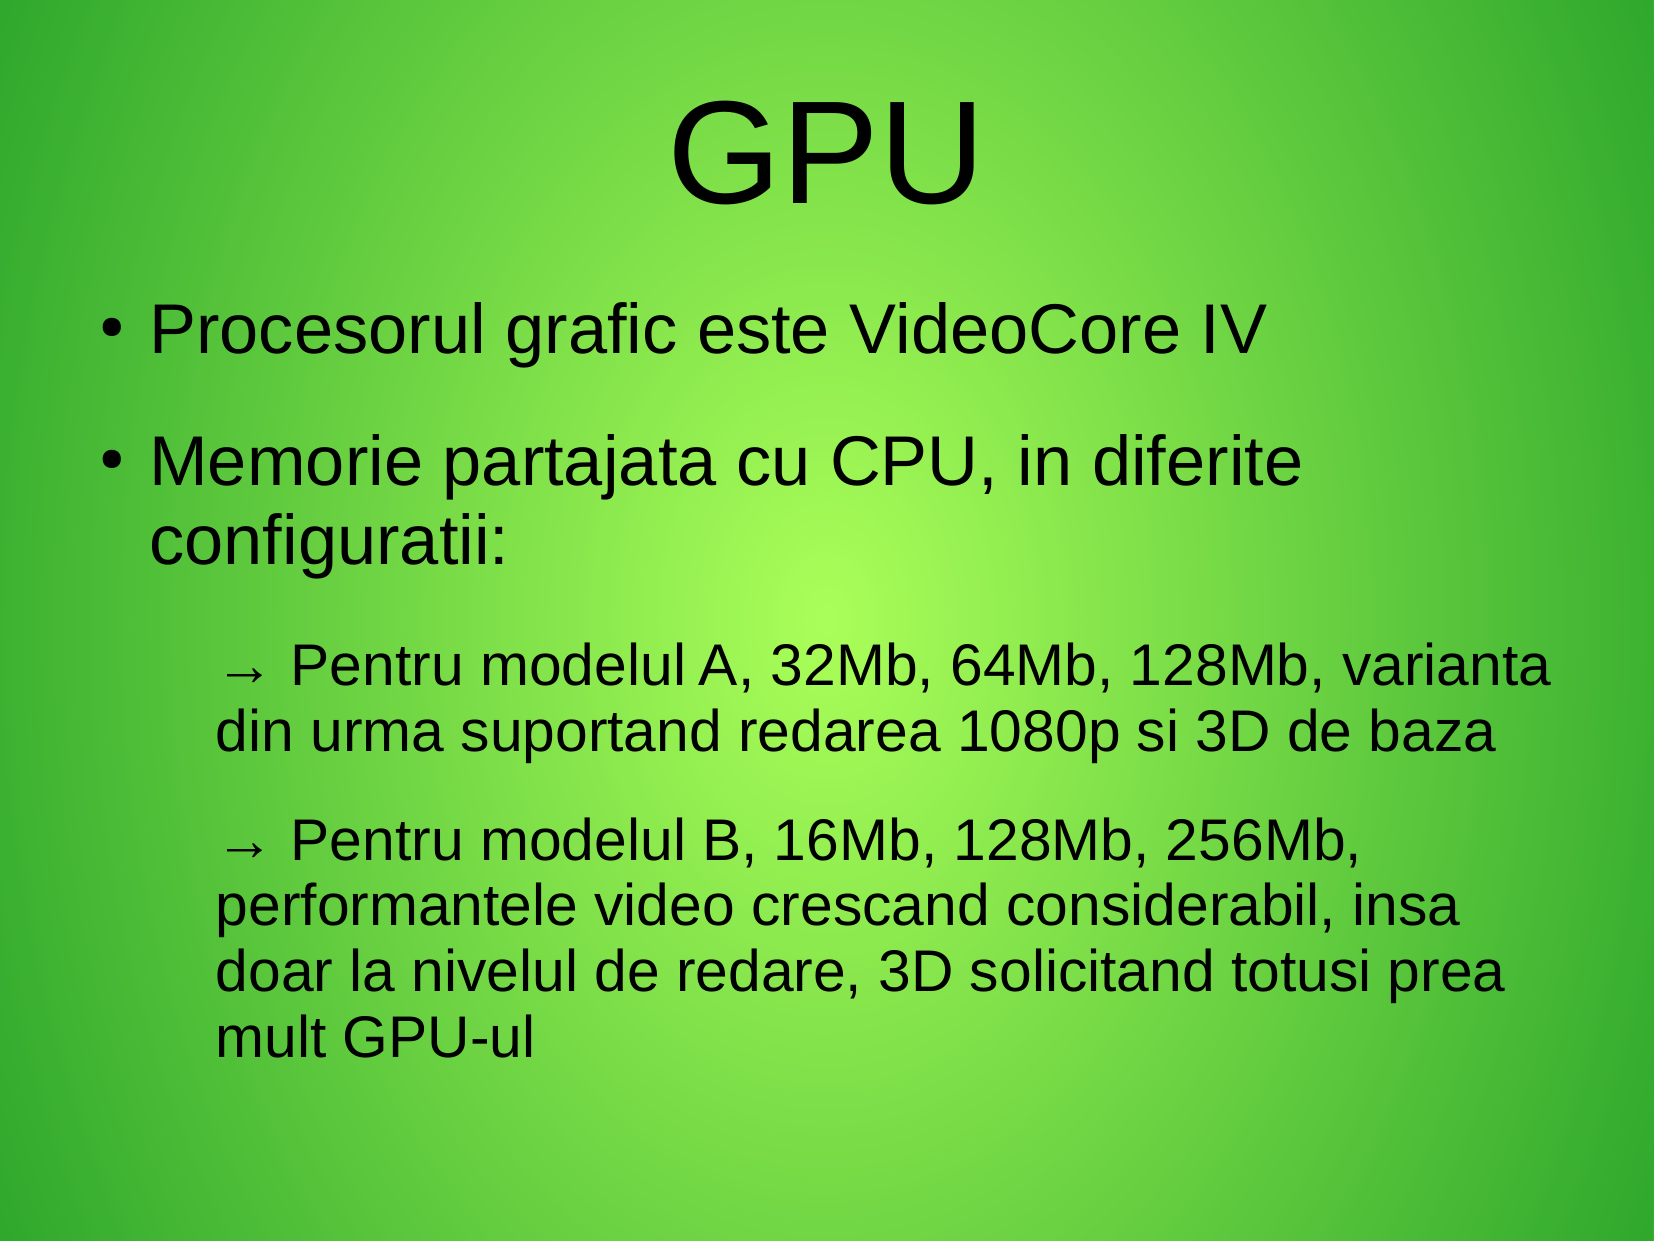

# GPU
Procesorul grafic este VideoCore IV
Memorie partajata cu CPU, in diferite configuratii:
→ Pentru modelul A, 32Mb, 64Mb, 128Mb, varianta din urma suportand redarea 1080p si 3D de baza
→ Pentru modelul B, 16Mb, 128Mb, 256Mb, performantele video crescand considerabil, insa doar la nivelul de redare, 3D solicitand totusi prea mult GPU-ul